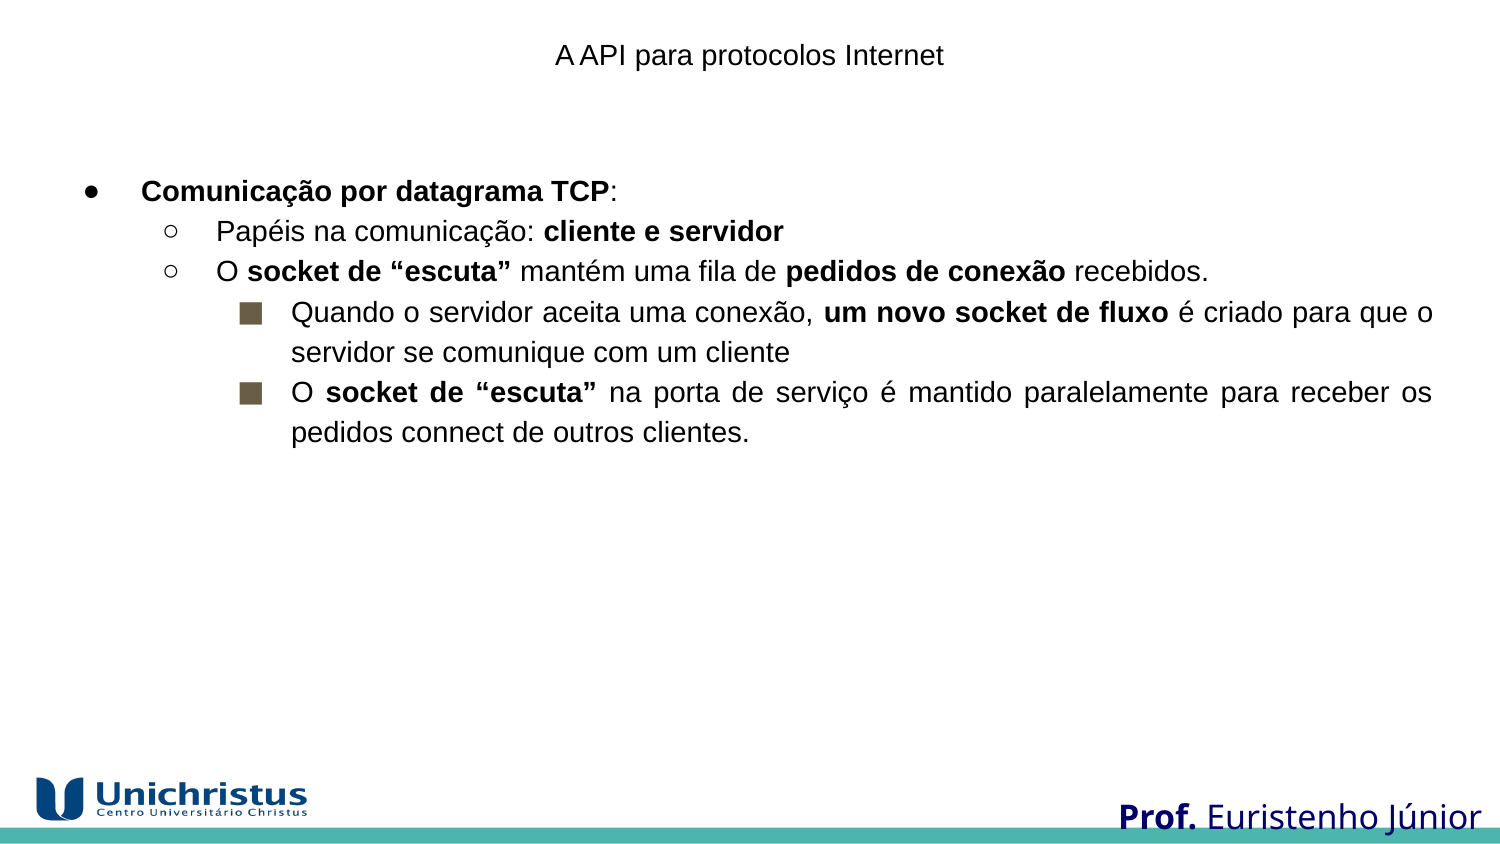

# A API para protocolos Internet
Comunicação por datagrama TCP:
Papéis na comunicação: cliente e servidor
O socket de “escuta” mantém uma fila de pedidos de conexão recebidos.
Quando o servidor aceita uma conexão, um novo socket de fluxo é criado para que o servidor se comunique com um cliente
O socket de “escuta” na porta de serviço é mantido paralelamente para receber os pedidos connect de outros clientes.